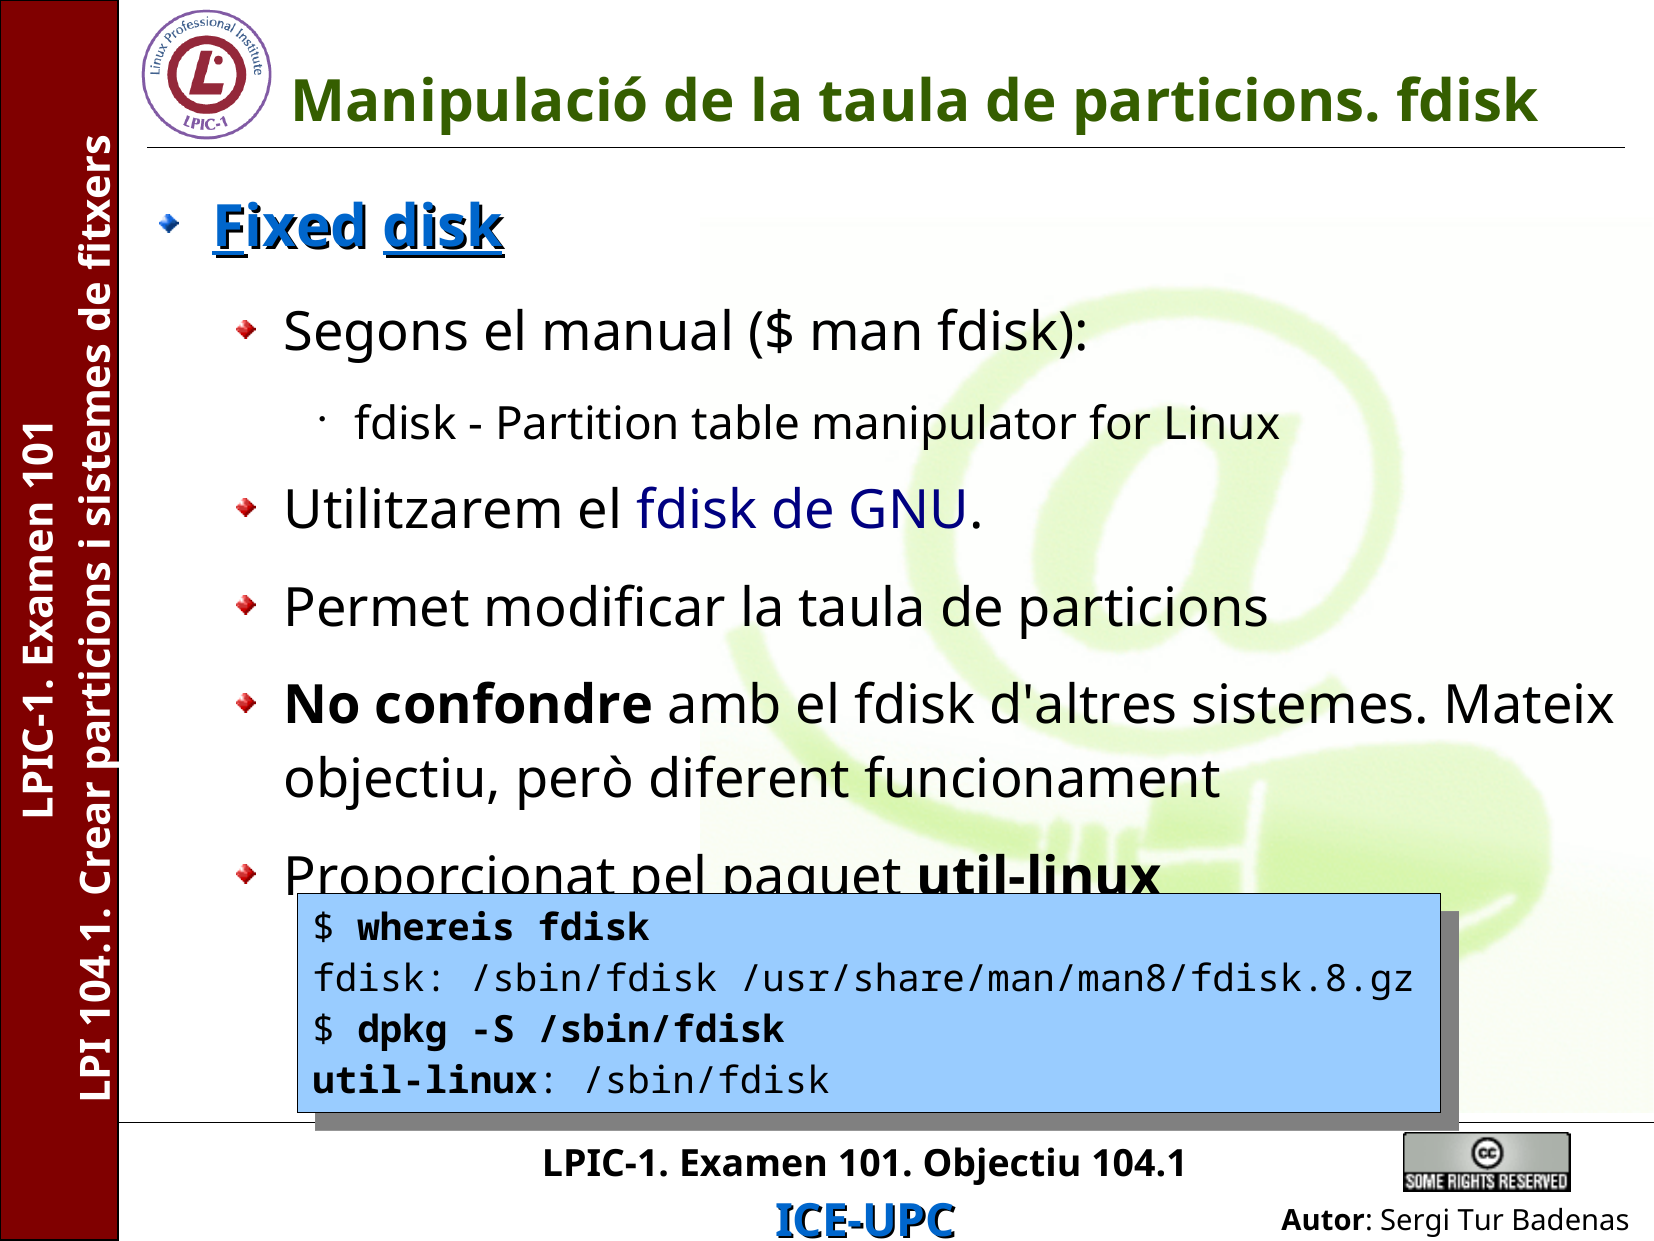

# Manipulació de la taula de particions. fdisk
Fixed disk
Segons el manual ($ man fdisk):
fdisk - Partition table manipulator for Linux
Utilitzarem el fdisk de GNU.
Permet modificar la taula de particions
No confondre amb el fdisk d'altres sistemes. Mateix objectiu, però diferent funcionament
Proporcionat pel paquet util-linux
$ whereis fdisk
fdisk: /sbin/fdisk /usr/share/man/man8/fdisk.8.gz
$ dpkg -S /sbin/fdisk
util-linux: /sbin/fdisk